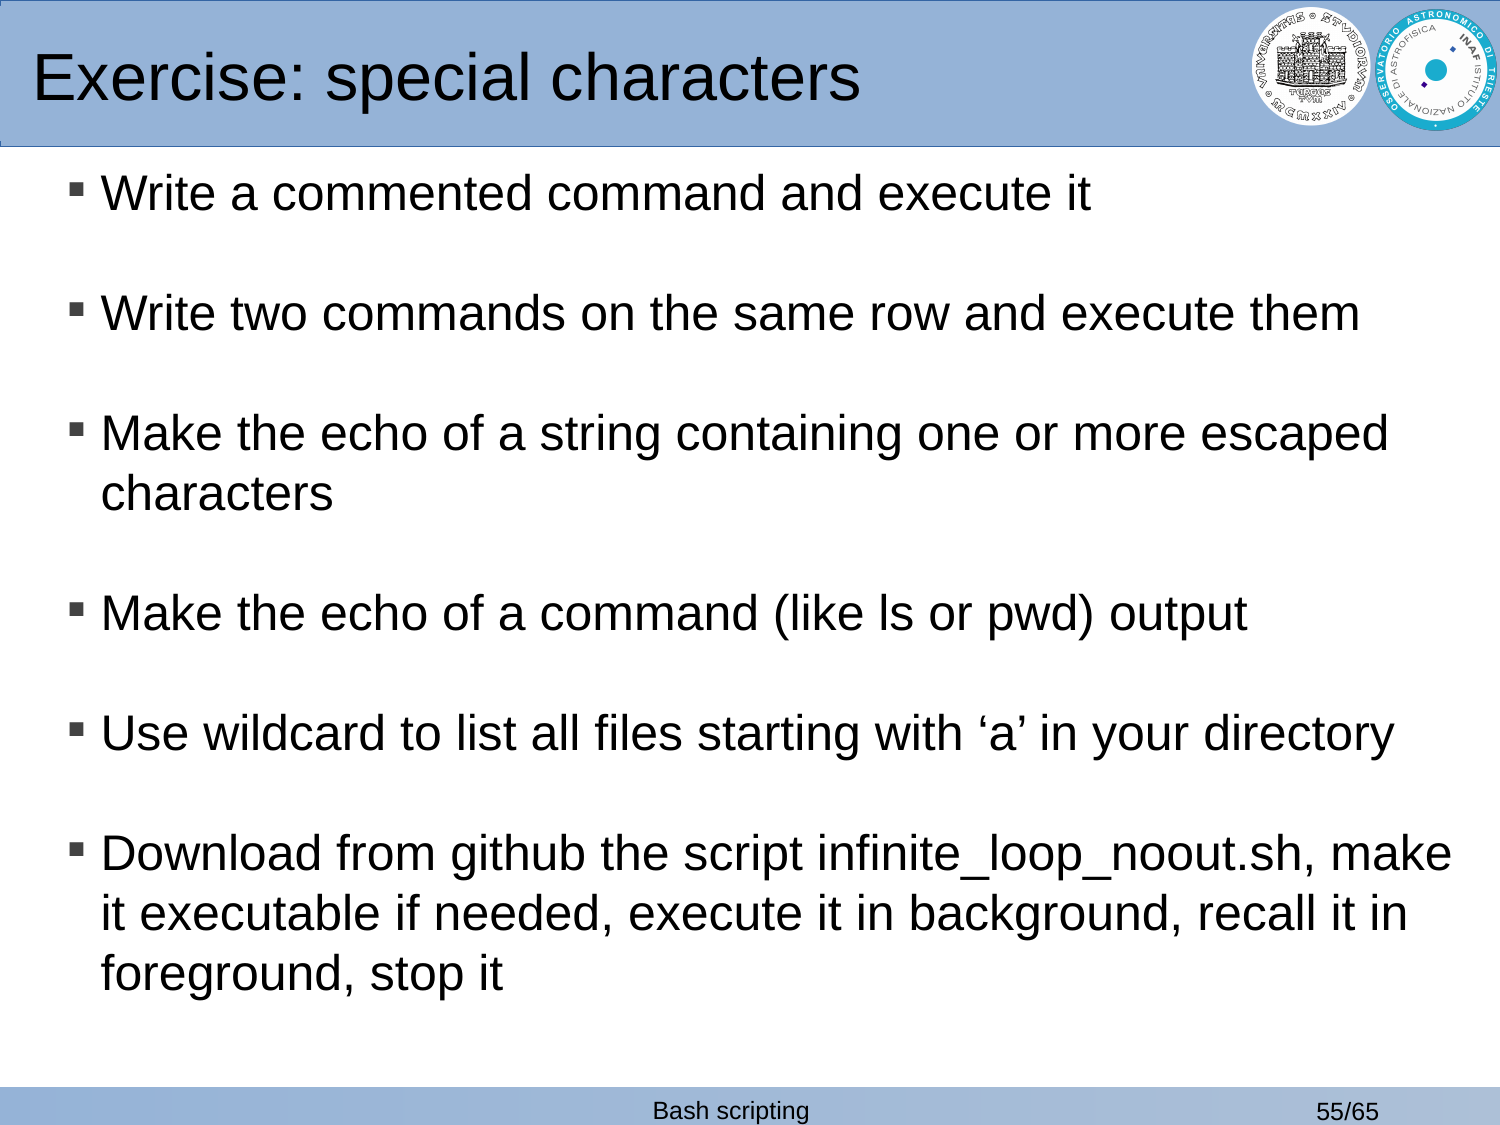

Exercise: special characters
# Write a commented command and execute it
Write two commands on the same row and execute them
Make the echo of a string containing one or more escaped characters
Make the echo of a command (like ls or pwd) output
Use wildcard to list all files starting with ‘a’ in your directory
Download from github the script infinite_loop_noout.sh, make it executable if needed, execute it in background, recall it in foreground, stop it